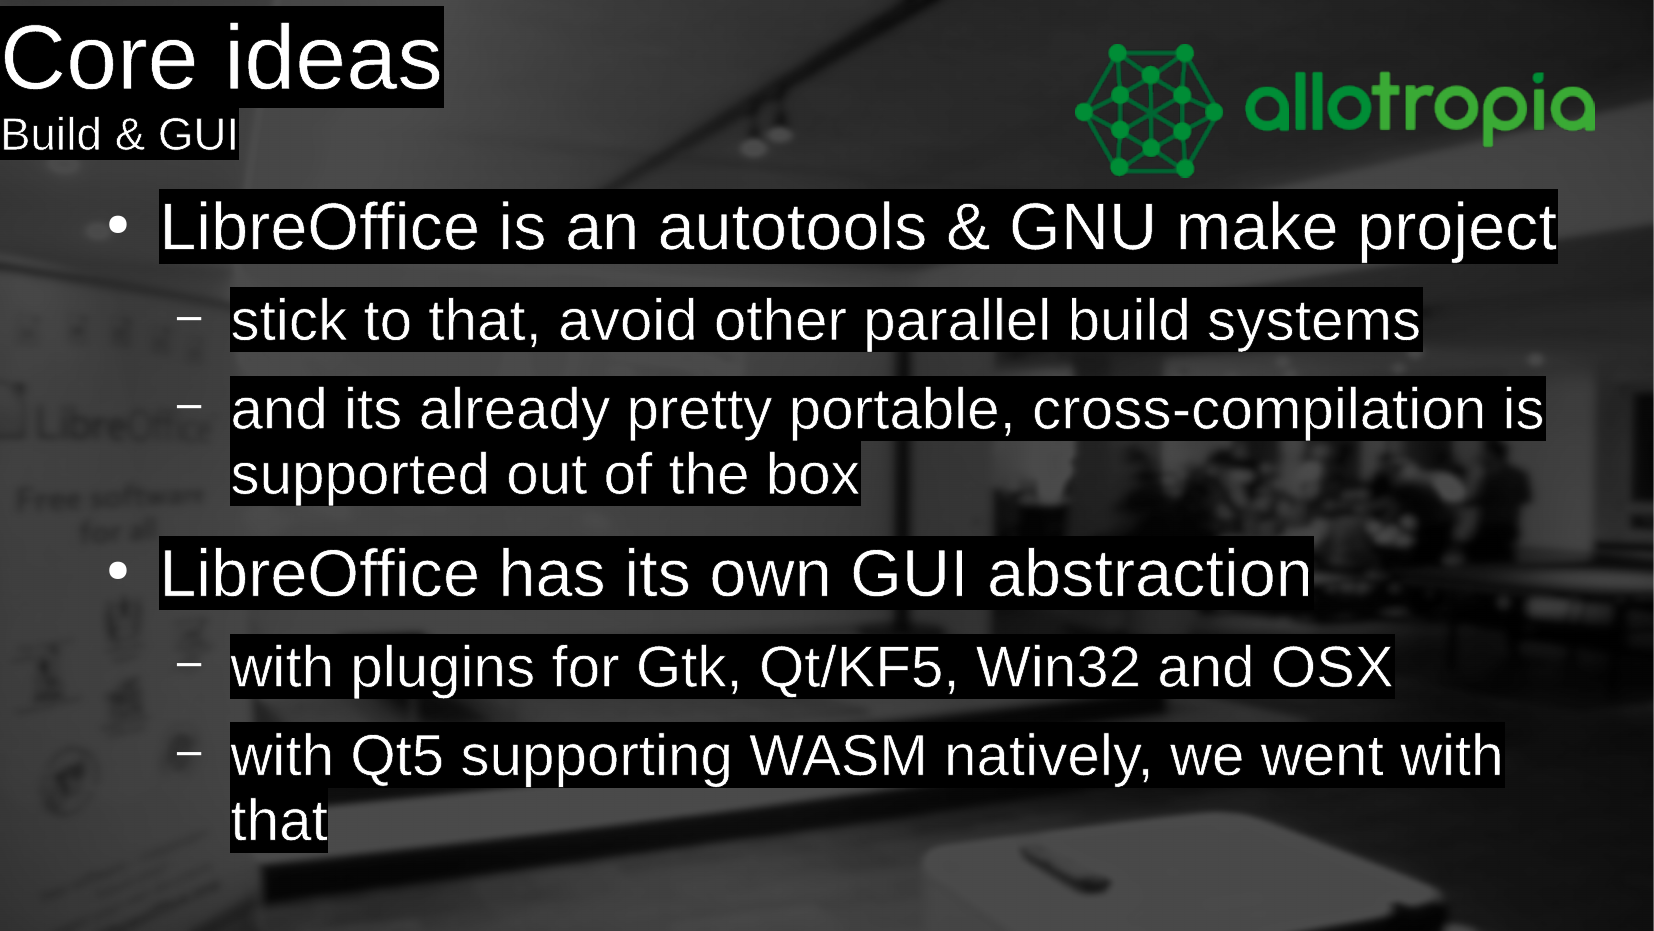

# Core ideas Build & GUI
LibreOffice is an autotools & GNU make project
stick to that, avoid other parallel build systems
and its already pretty portable, cross-compilation is supported out of the box
LibreOffice has its own GUI abstraction
with plugins for Gtk, Qt/KF5, Win32 and OSX
with Qt5 supporting WASM natively, we went with that